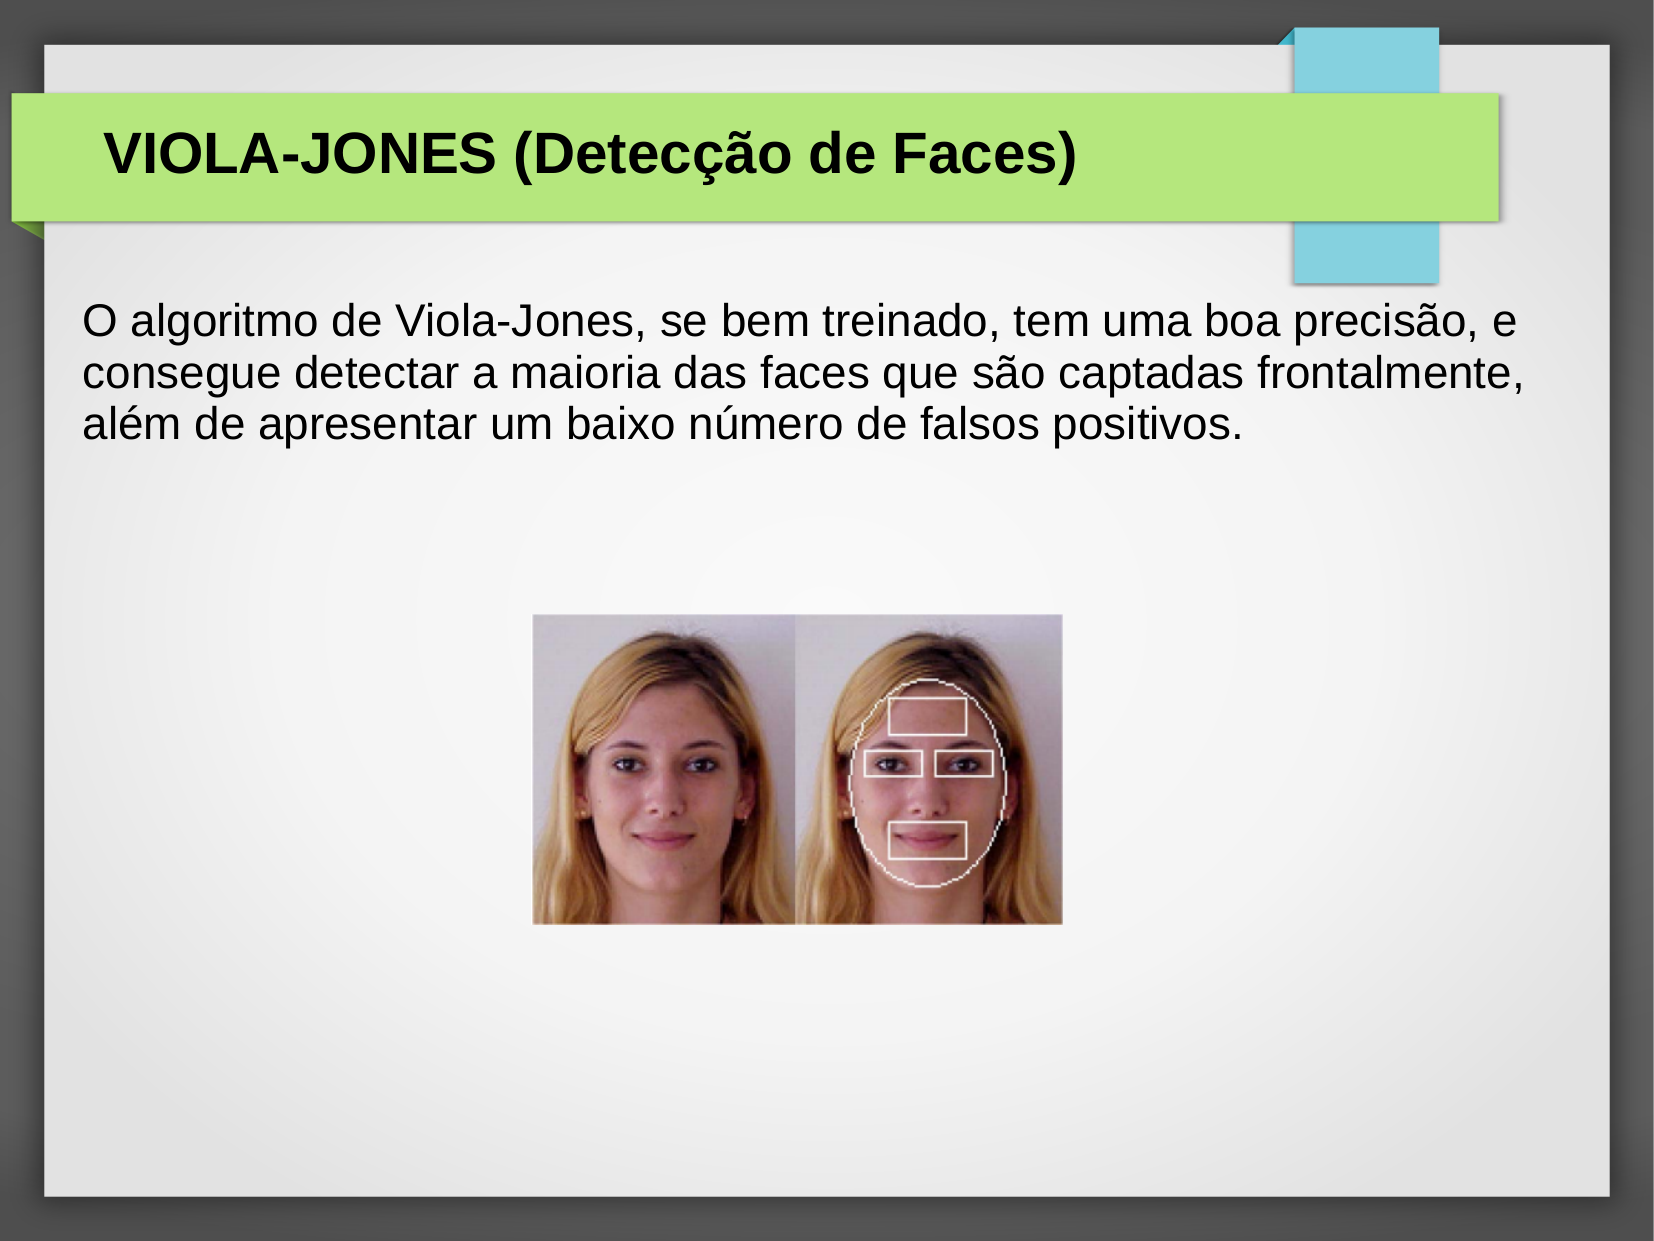

# VIOLA-JONES (Detecção de Faces)
O algoritmo de Viola-Jones, se bem treinado, tem uma boa precisão, e consegue detectar a maioria das faces que são captadas frontalmente, além de apresentar um baixo número de falsos positivos.